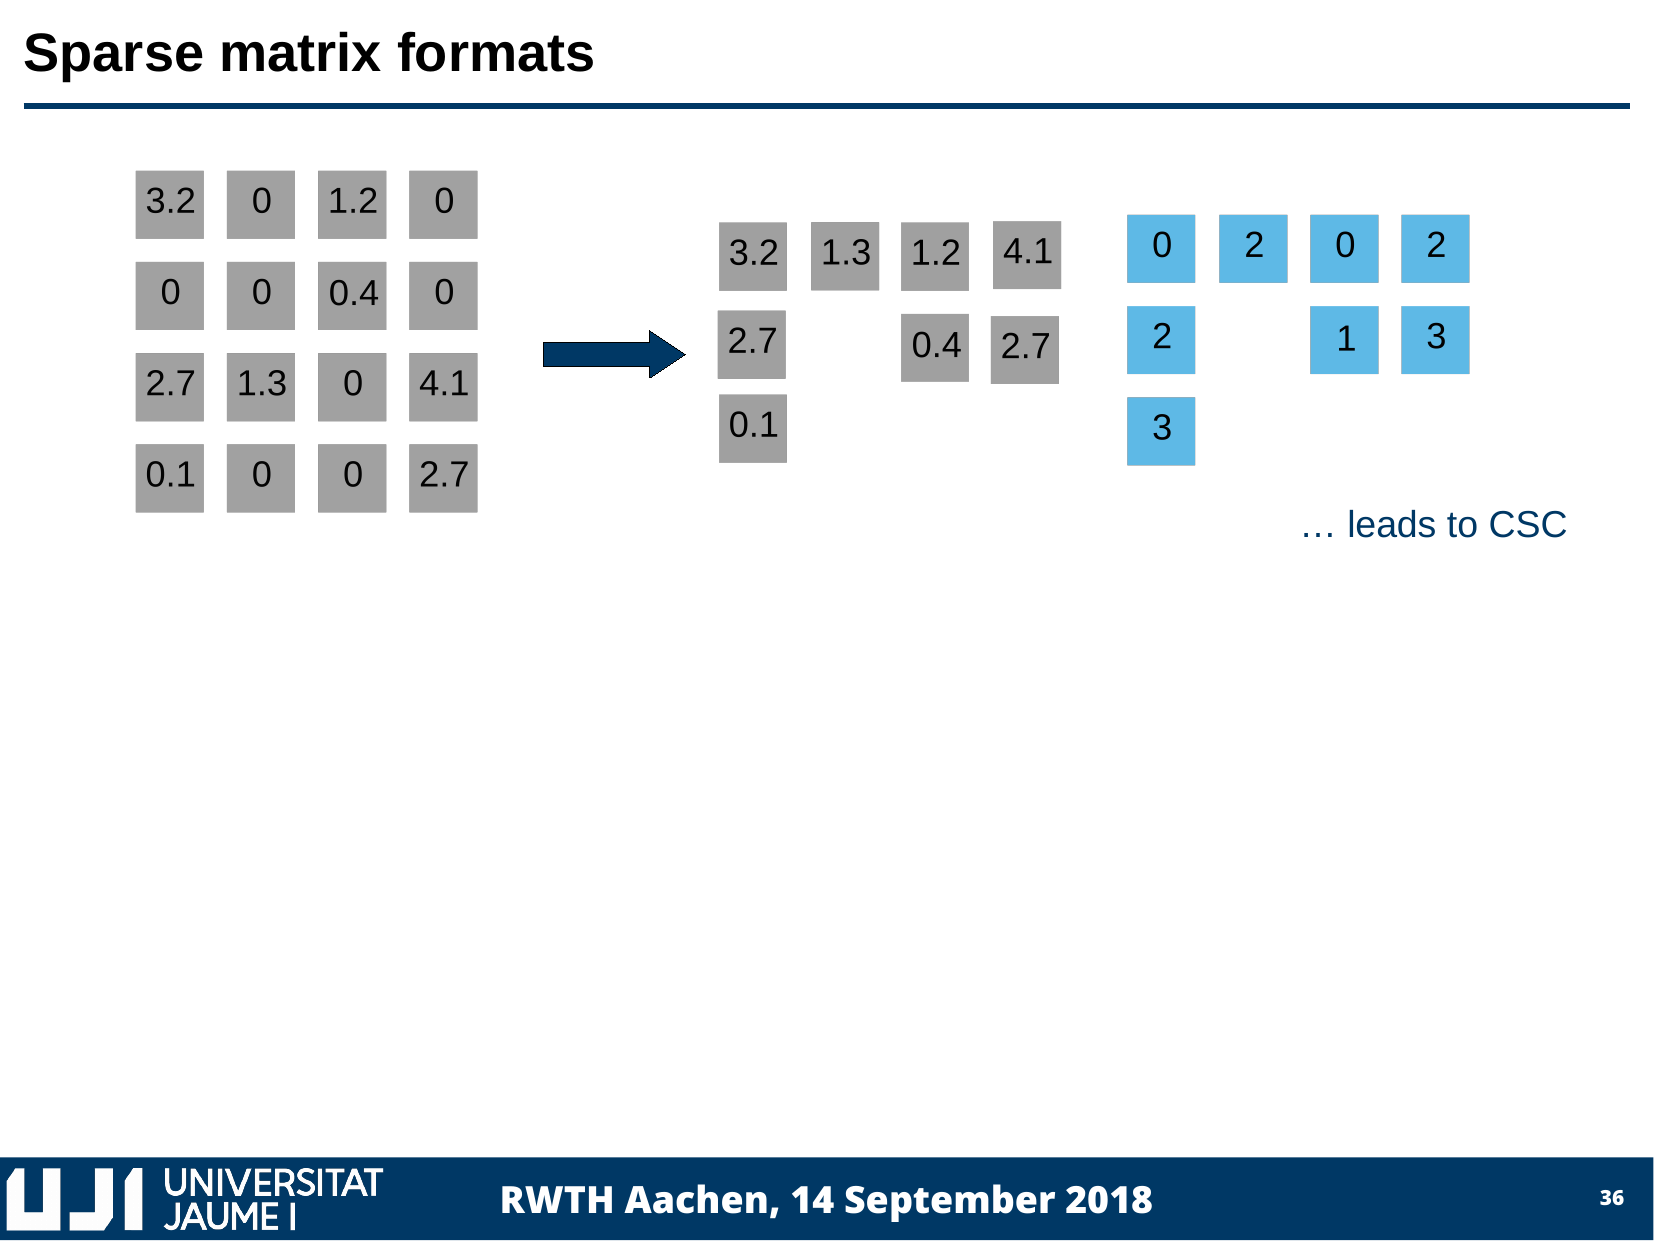

# Sparse matrix formats
… leads to CSC
RWTH Aachen, 14 September 2018
36